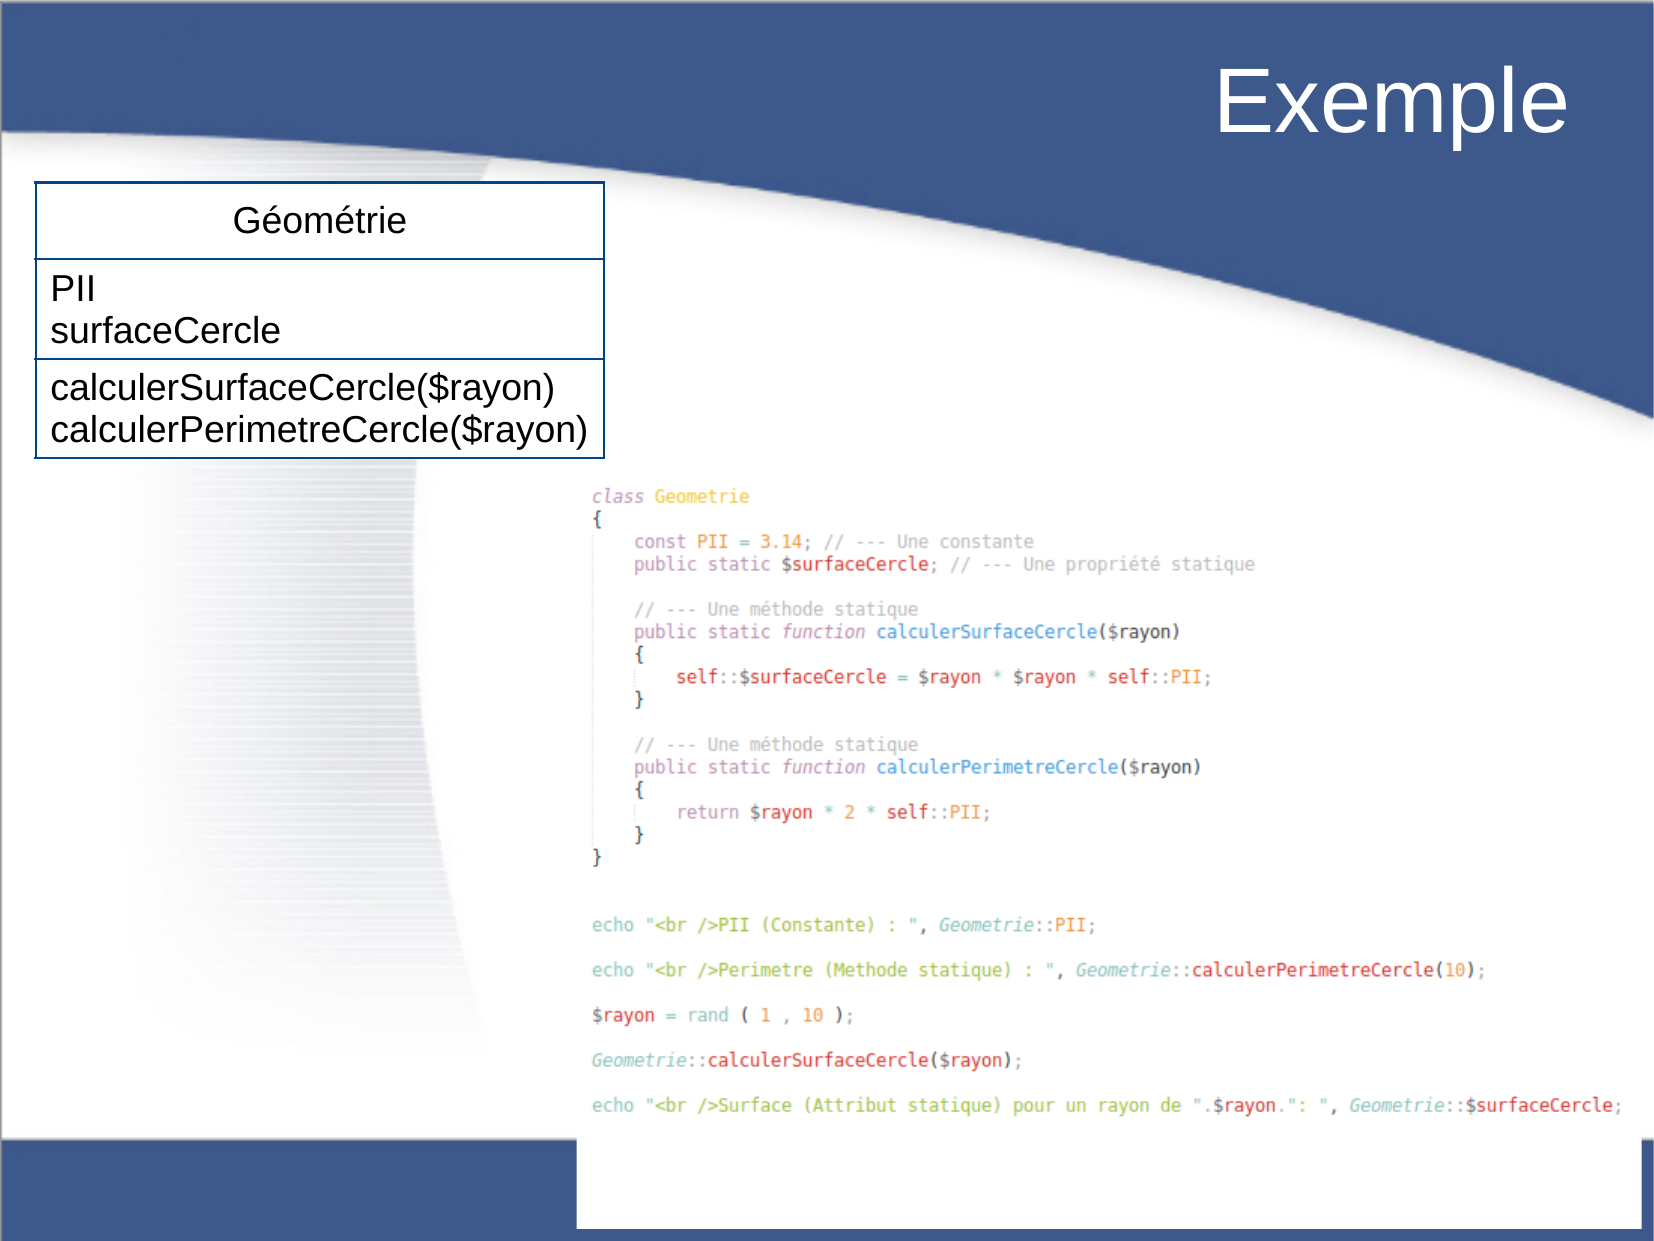

# Exemple
| Géométrie |
| --- |
| PII surfaceCercle |
| calculerSurfaceCercle($rayon) calculerPerimetreCercle($rayon) |